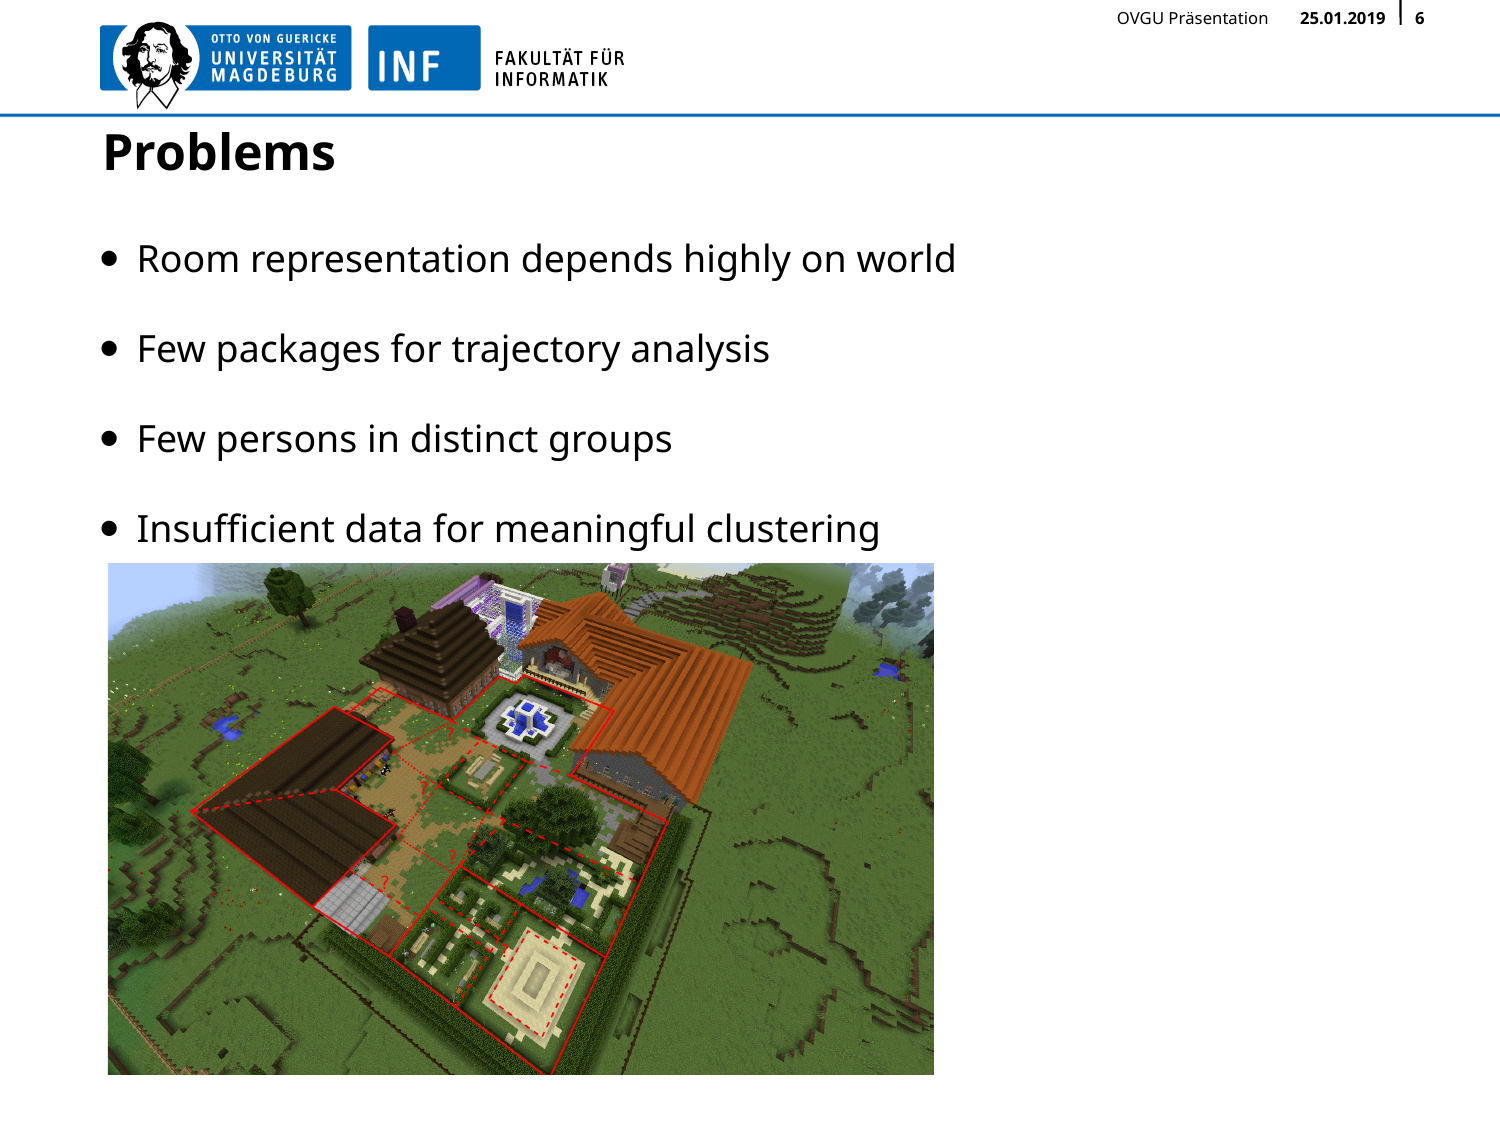

Problems
# Room representation depends highly on world
Few packages for trajectory analysis
Few persons in distinct groups
Insufficient data for meaningful clustering